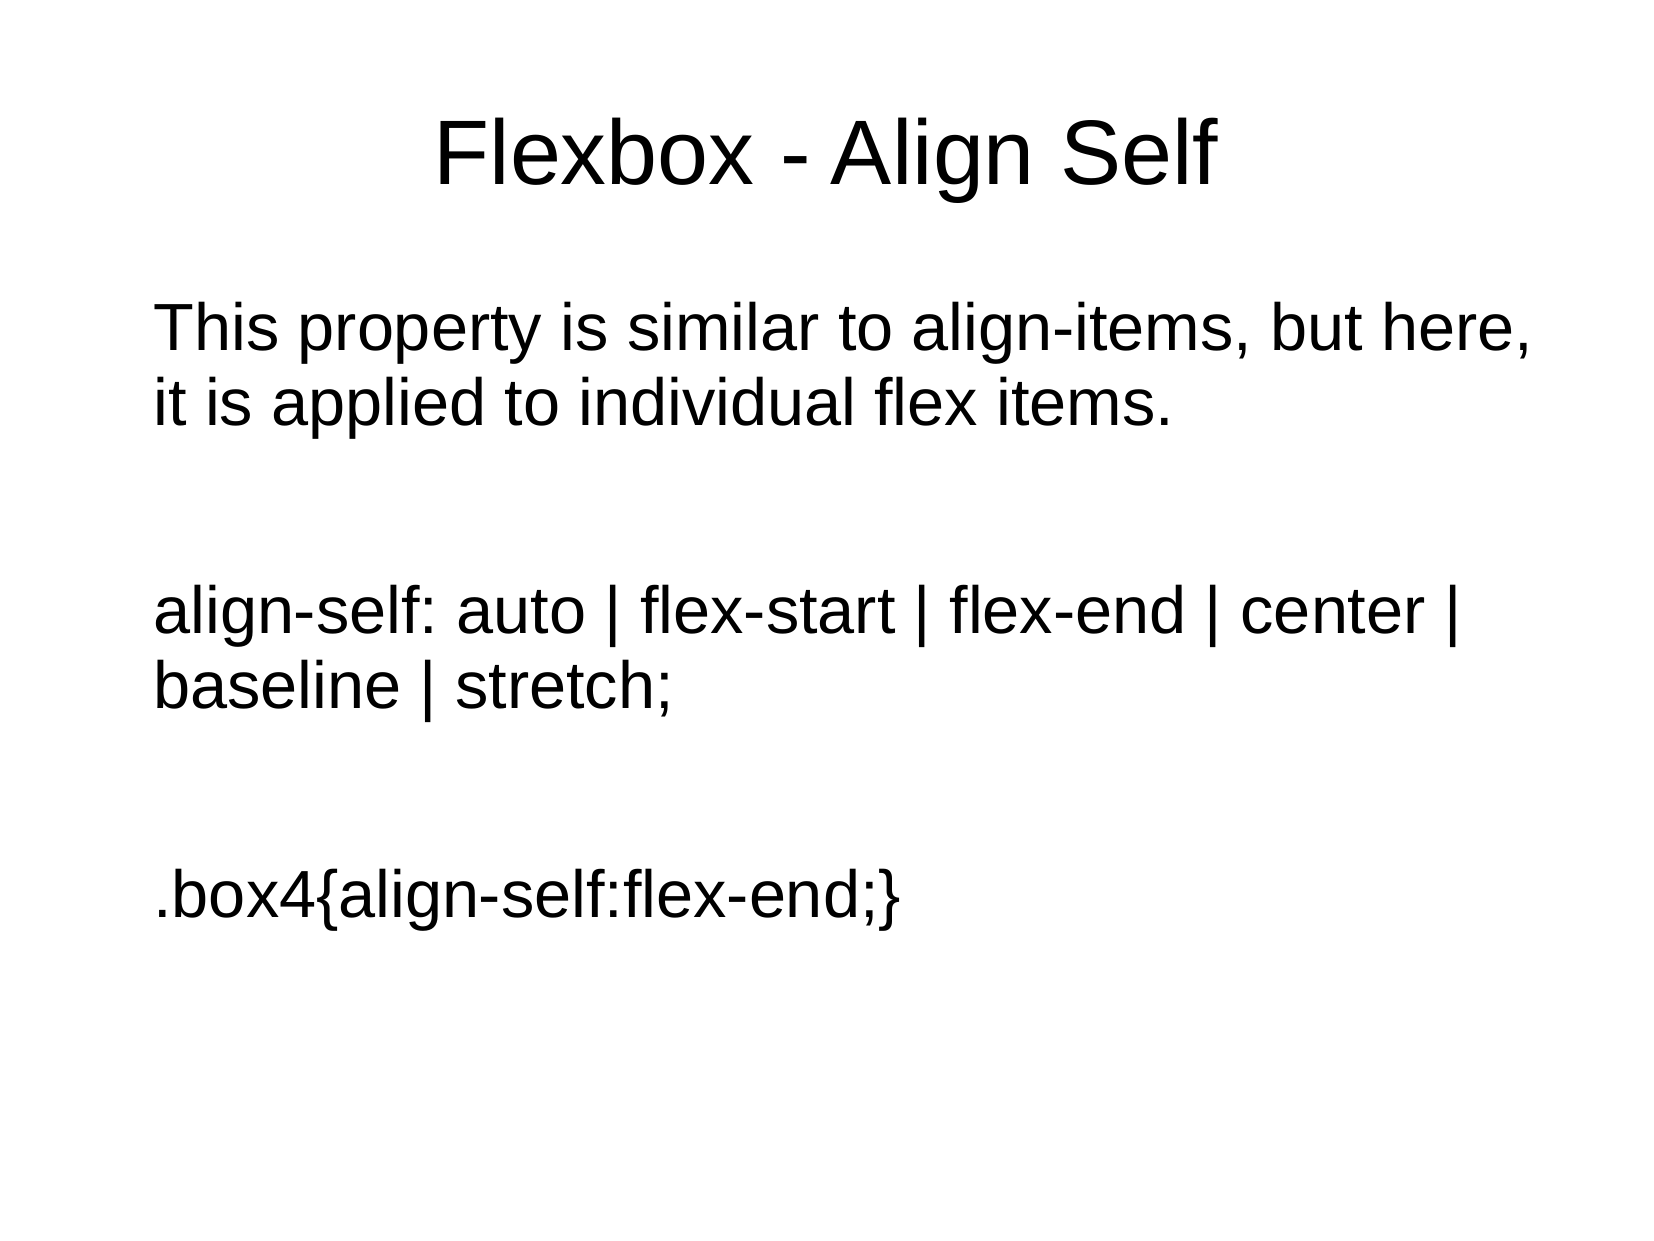

# Flexbox - Align Self
This property is similar to align-items, but here, it is applied to individual flex items.
align-self: auto | flex-start | flex-end | center | baseline | stretch;
.box4{align-self:flex-end;}